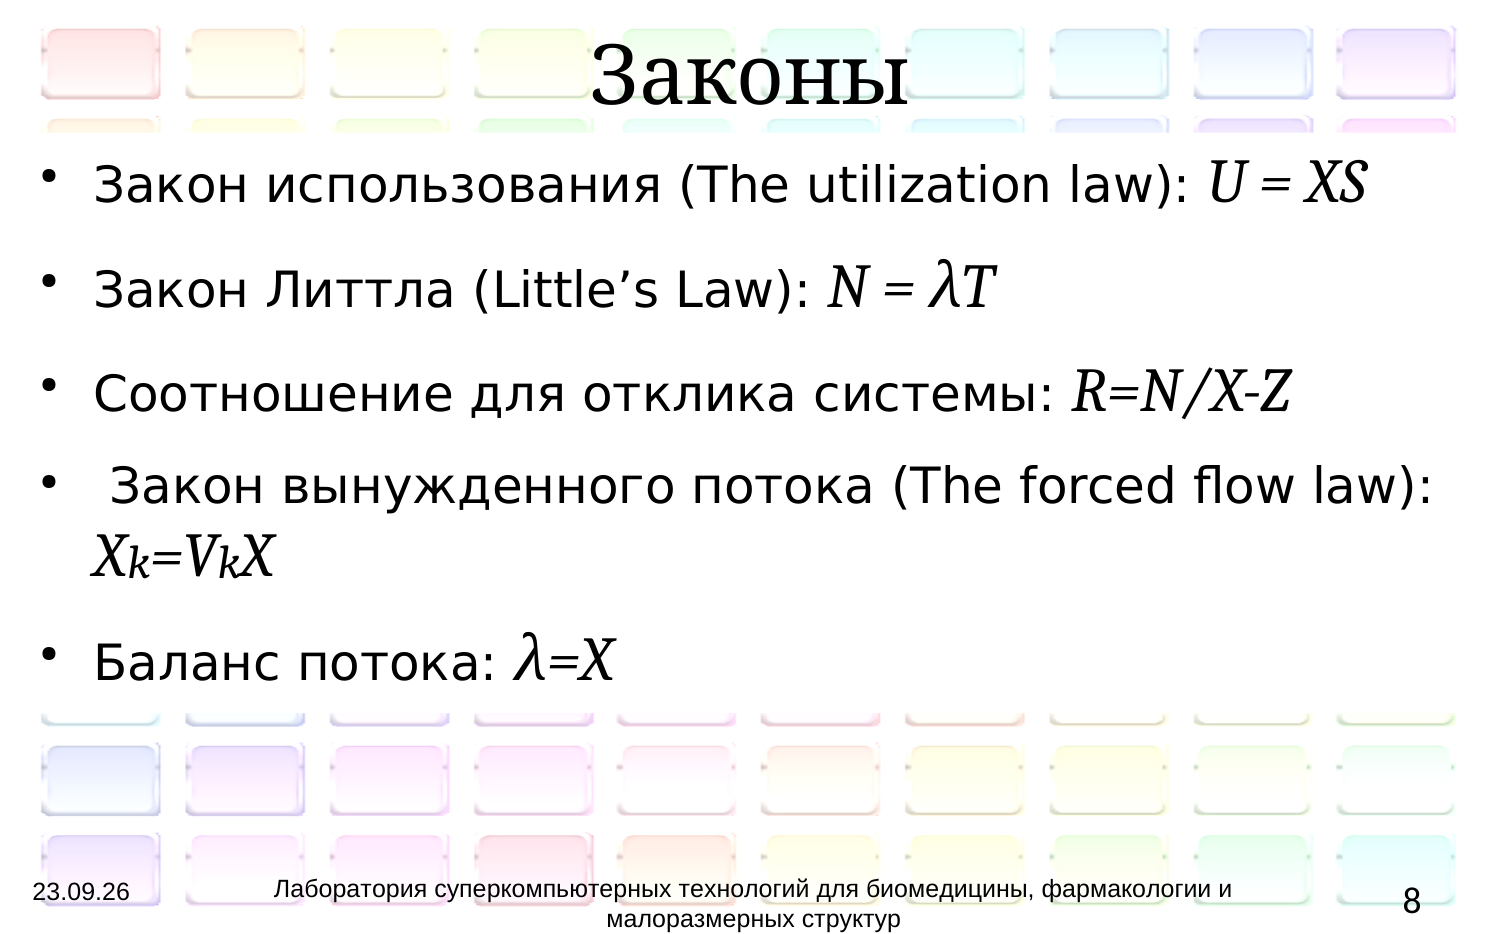

# Законы
Закон использования (The utilization law): U = XS
Закон Литтла (Little’s Law): N = λT
Соотношение для отклика системы: R=N/X-Z
 Закон вынужденного потока (The forced flow law): Xk=VkX
Баланс потока: λ=X
Лаборатория суперкомпьютерных технологий для биомедицины, фармакологии и малоразмерных структур